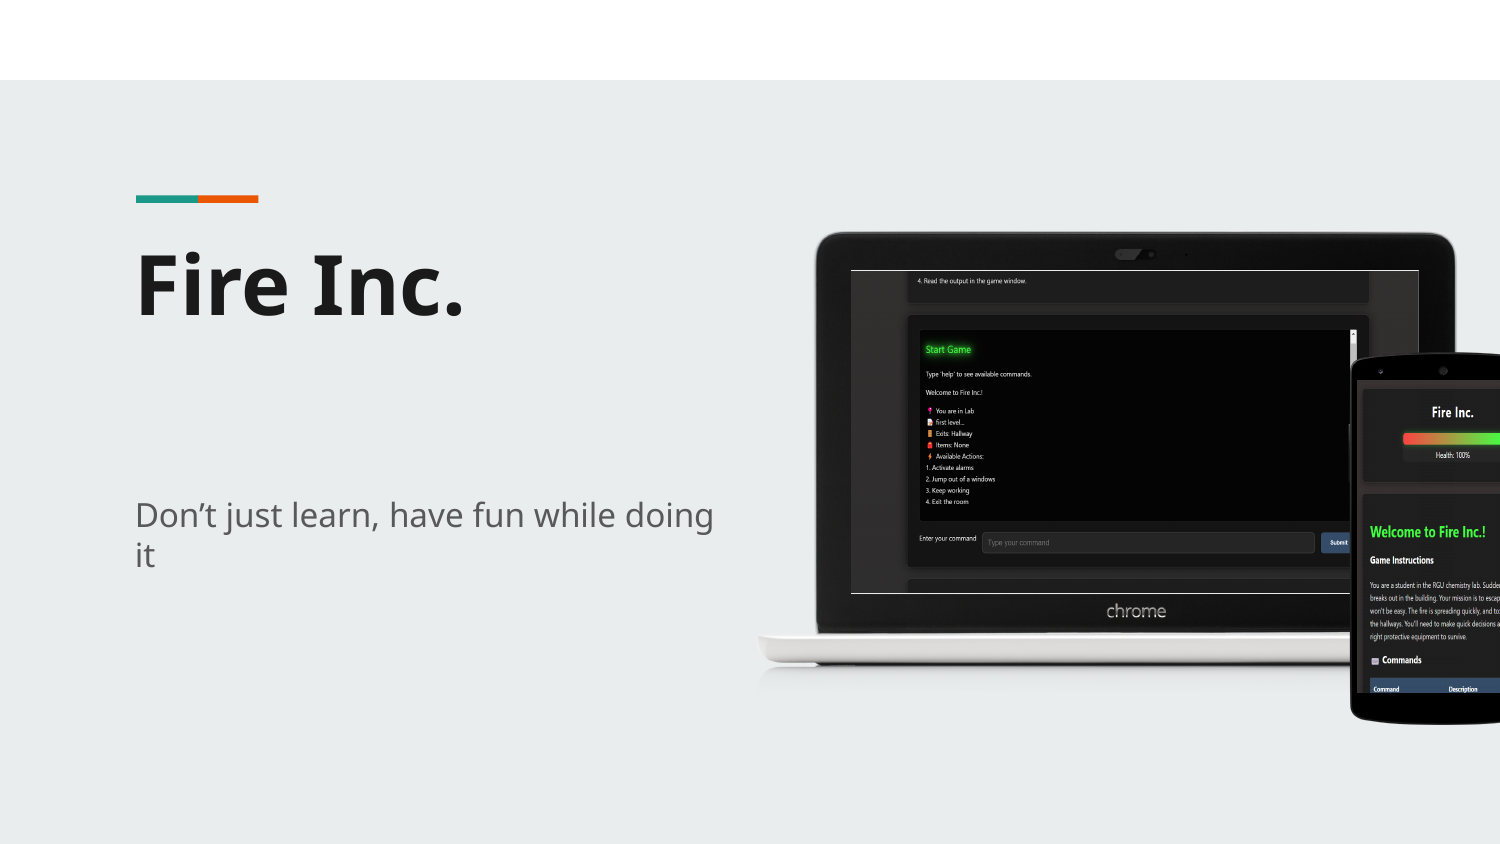

# Fire Inc.
Don’t just learn, have fun while doing it